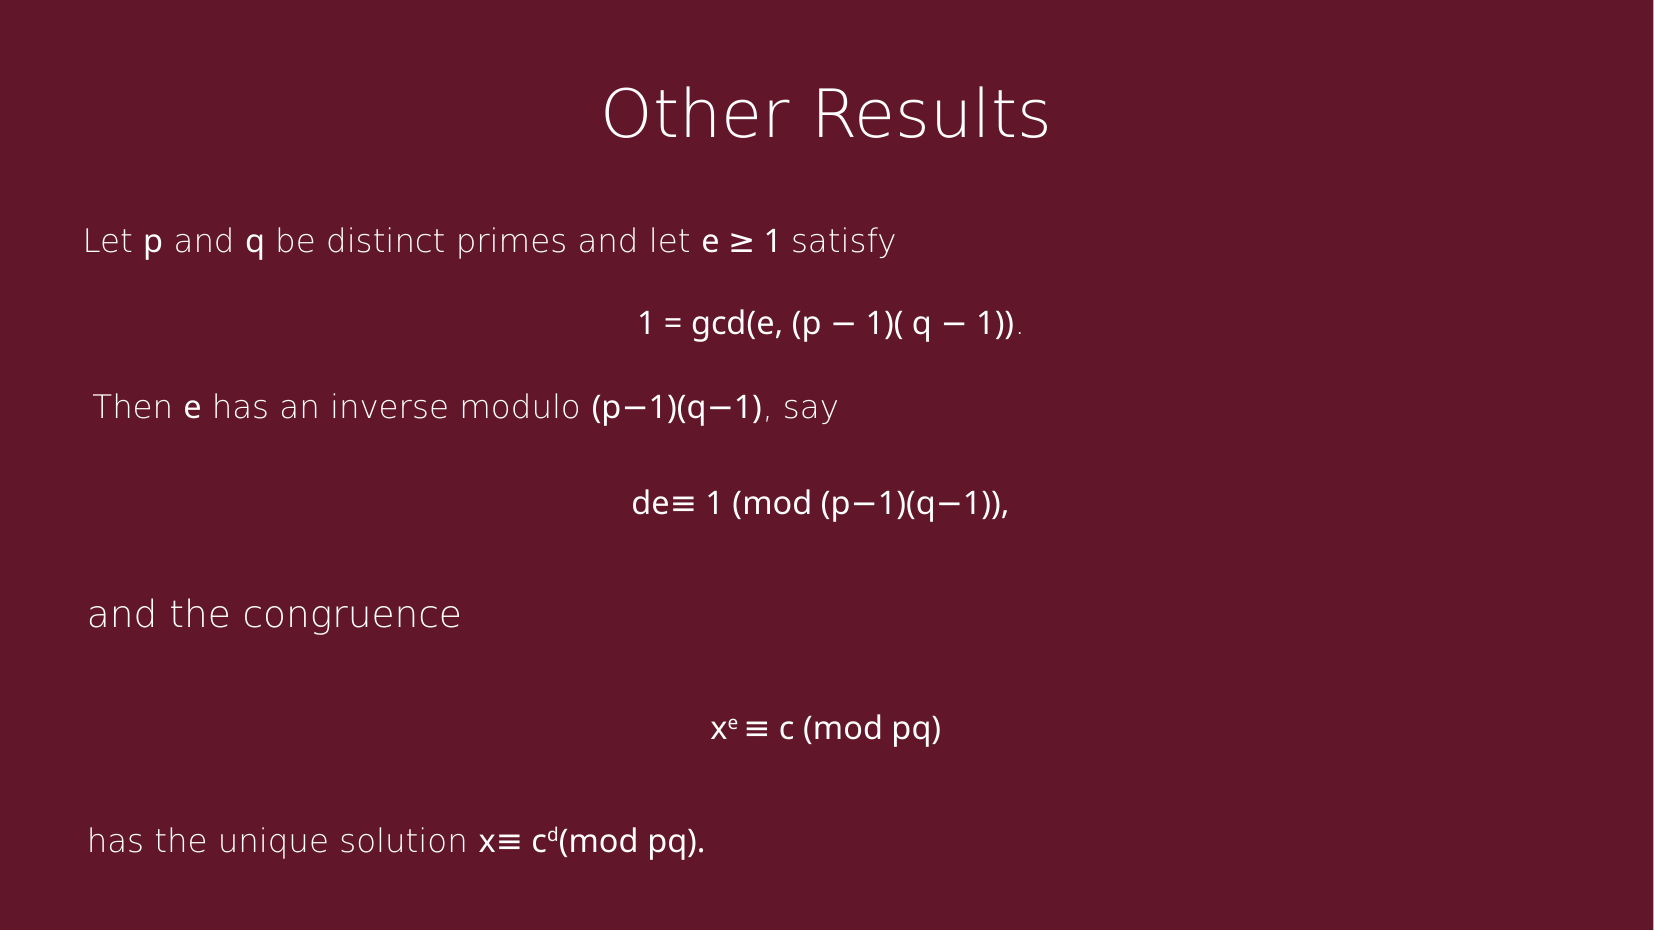

# Other Results
Let p and q be distinct primes and let e ≥ 1 satisfy
1 = gcd(e, (p − 1)( q − 1)).
Then e has an inverse modulo (p−1)(q−1), say
de≡ 1 (mod (p−1)(q−1)),
and the congruence
xe ≡ c (mod pq)
has the unique solution x≡ cd(mod pq).